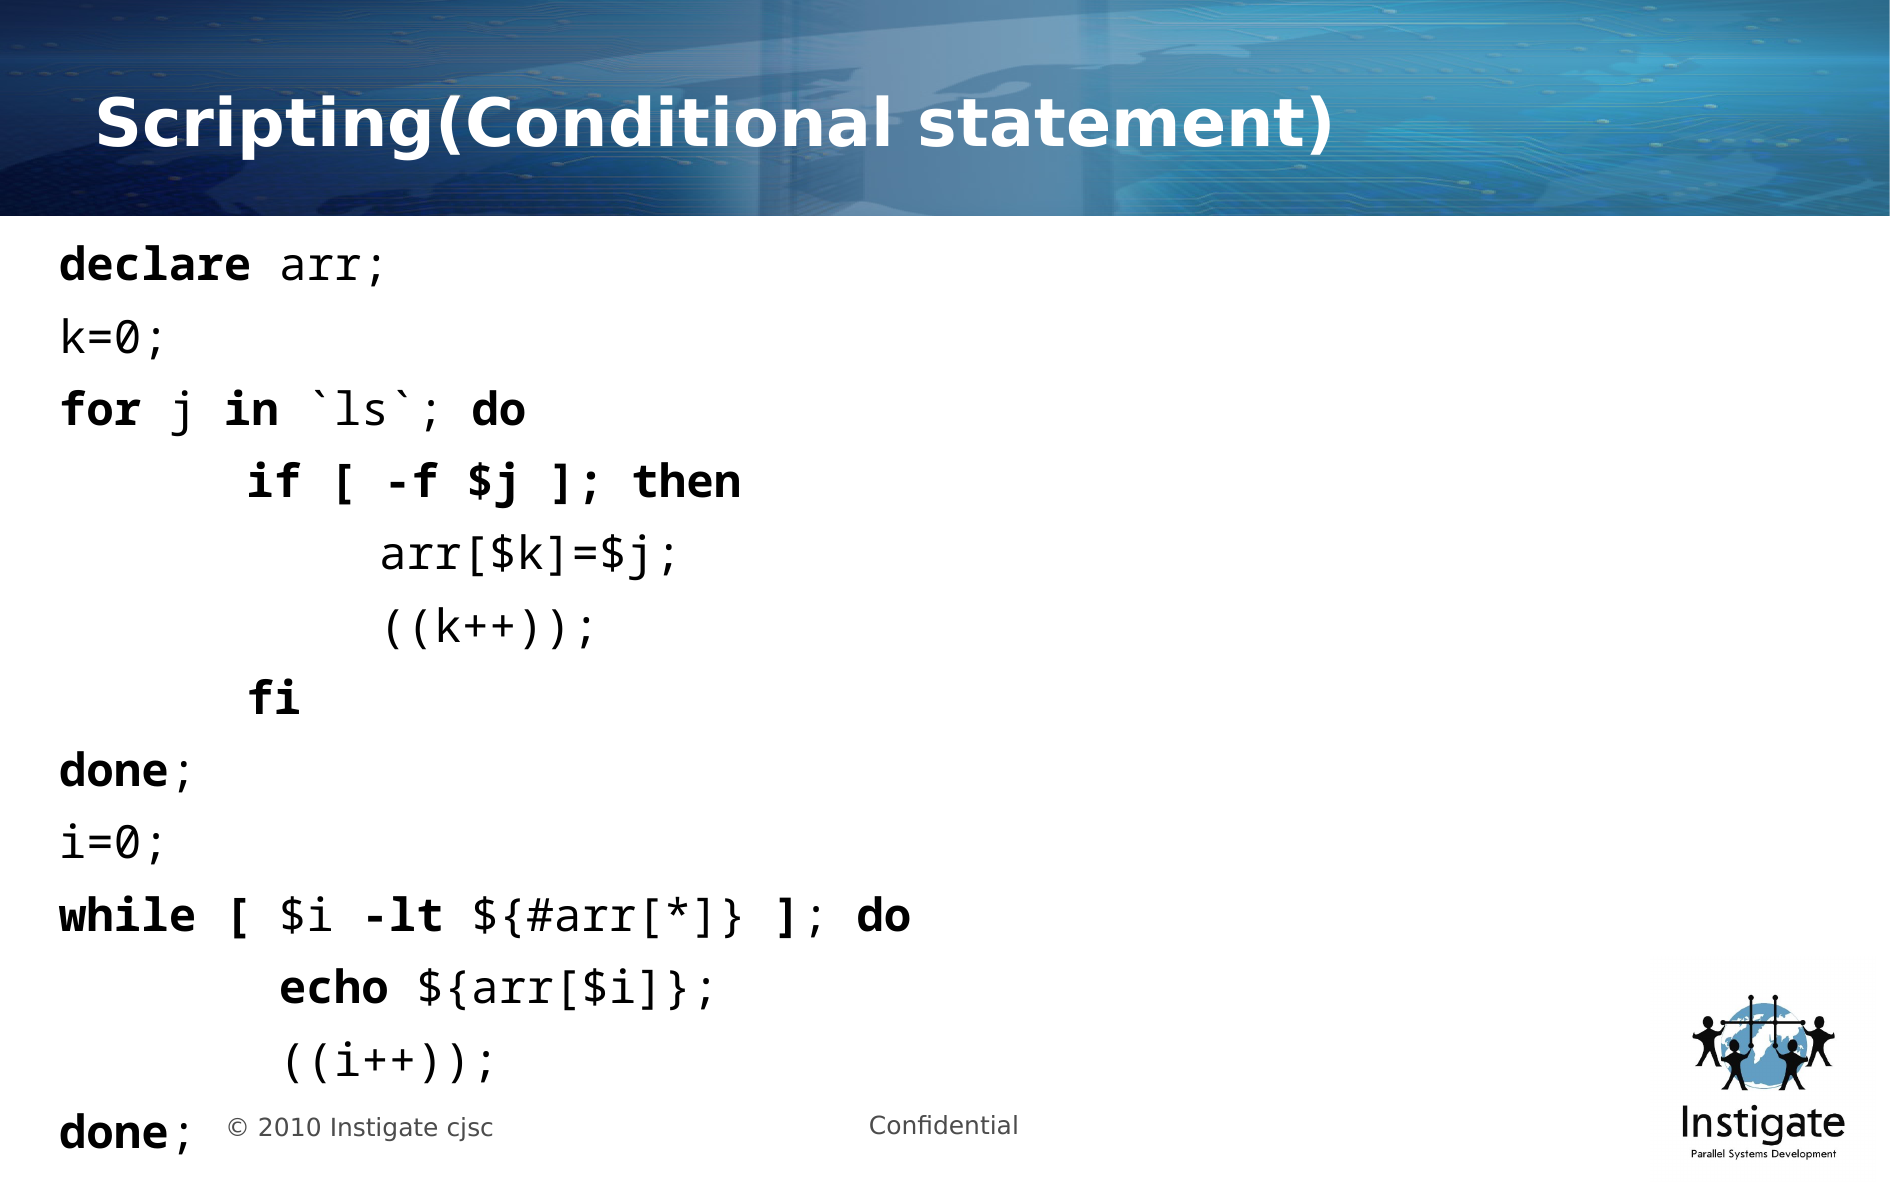

# Scripting(Conditional statement)
declare arr;
k=0;
for j in `ls`; do
if [ -f $j ]; then
 		arr[$k]=$j;
 		((k++));
fi
done;
i=0;
while [ $i -lt ${#arr[*]} ]; do
 echo ${arr[$i]};
 ((i++));
done;